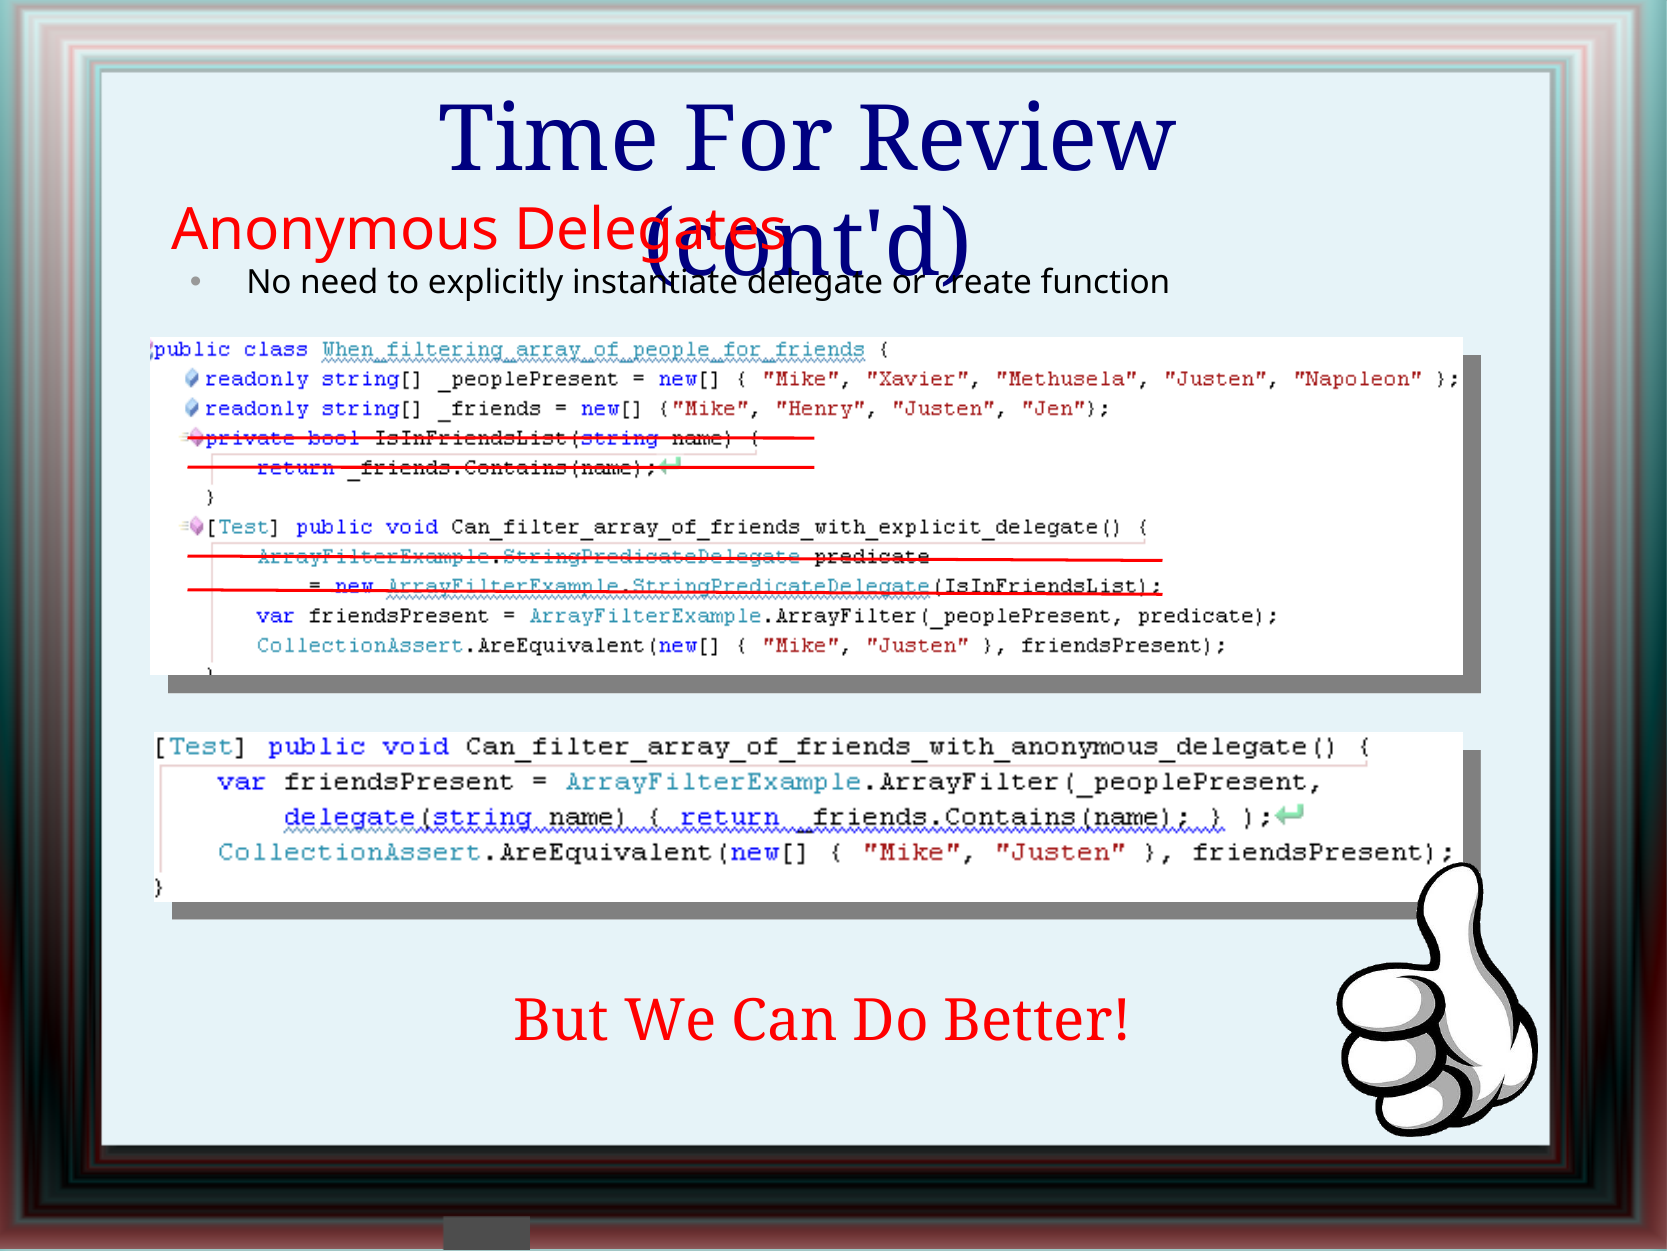

Time For Review (cont'd)
Anonymous Delegates
No need to explicitly instantiate delegate or create function
But We Can Do Better!